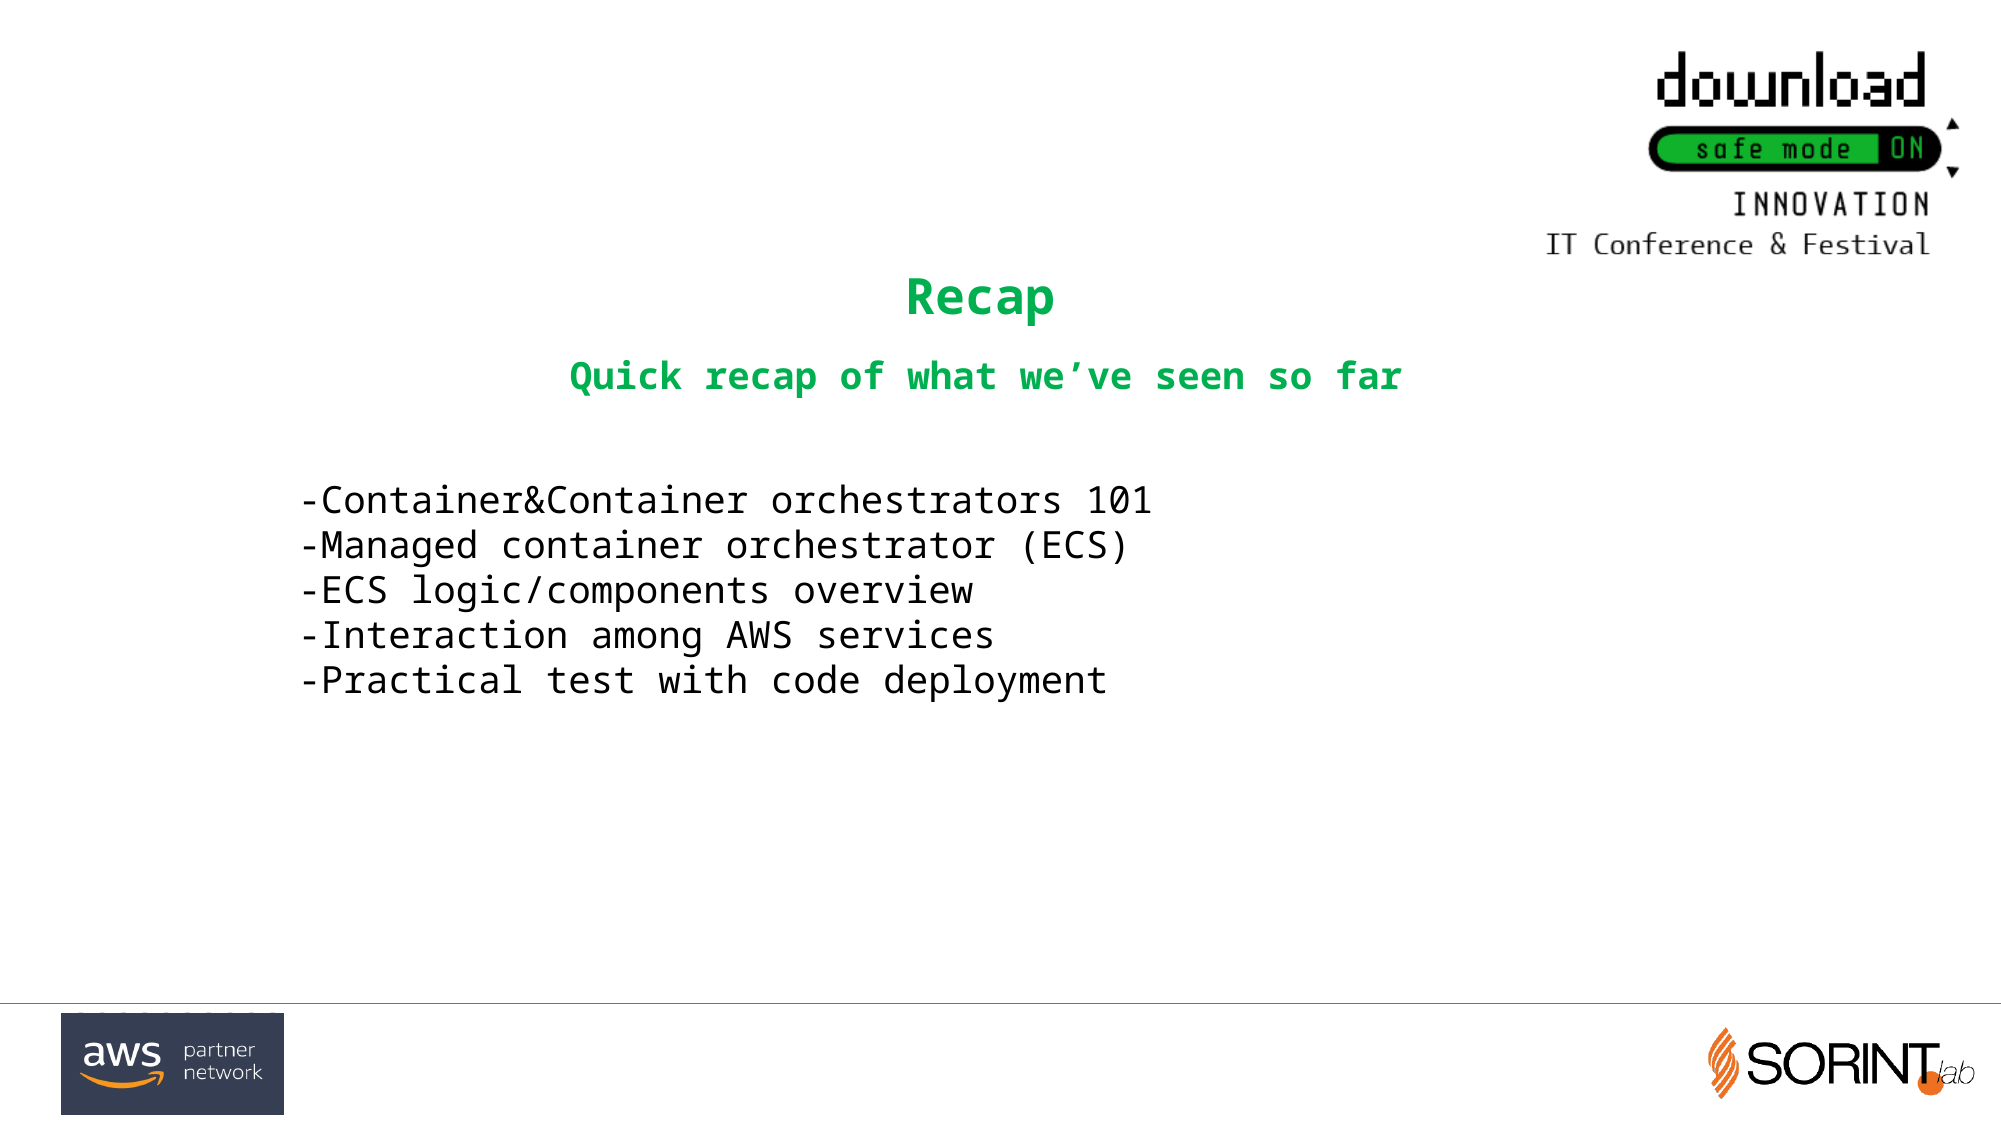

# Recap
Quick recap of what we’ve seen so far
-Container&Container orchestrators 101
-Managed container orchestrator (ECS)
-ECS logic/components overview
-Interaction among AWS services
-Practical test with code deployment